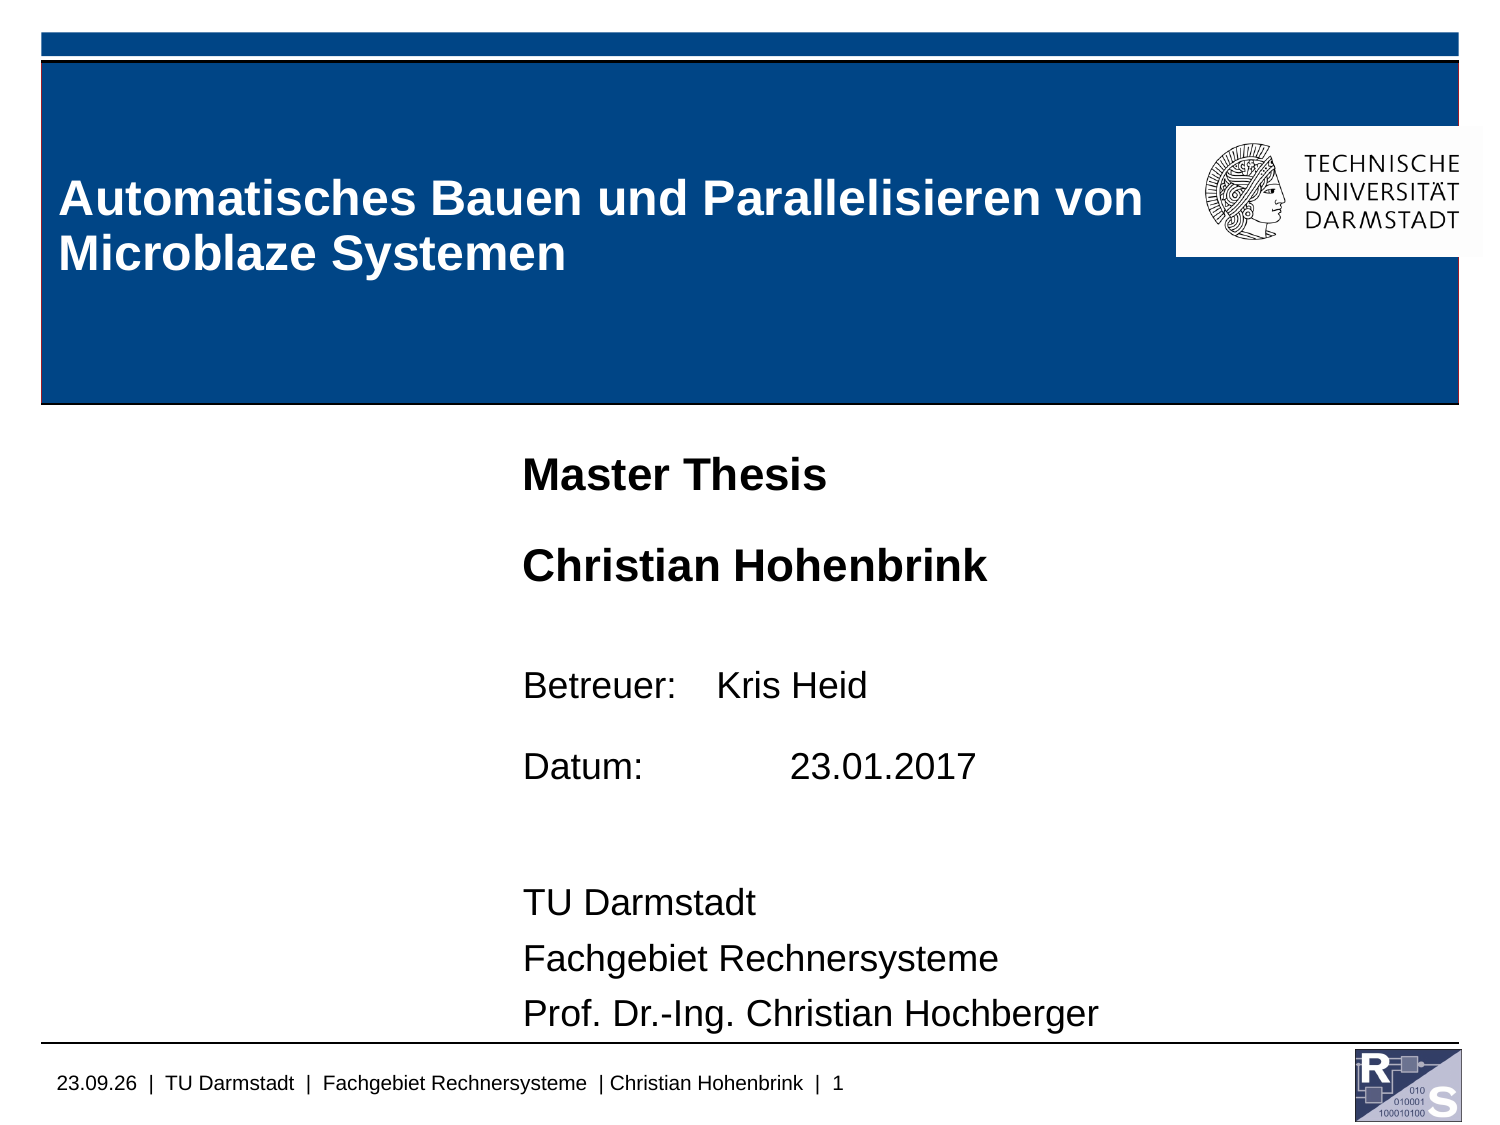

# Automatisches Bauen und Parallelisieren von Microblaze Systemen
Master Thesis
Christian Hohenbrink
Betreuer: 	Kris Heid
Datum:		23.01.2017
TU Darmstadt
Fachgebiet Rechnersysteme
Prof. Dr.-Ing. Christian Hochberger